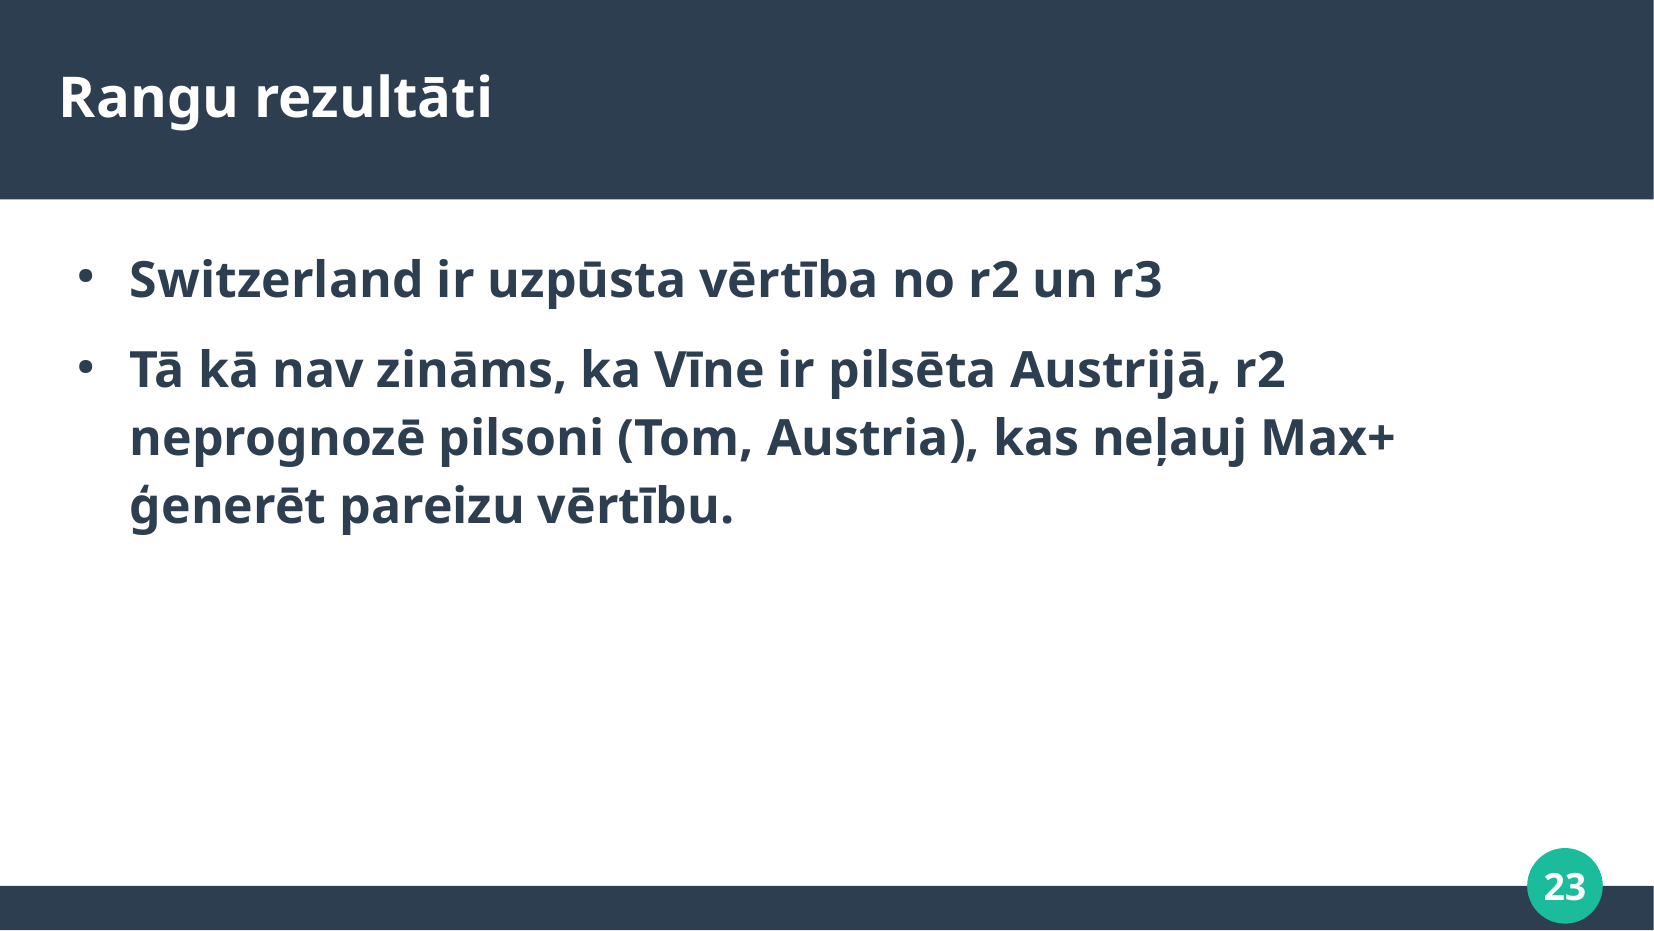

# Rangu rezultāti
Switzerland ir uzpūsta vērtība no r2 un r3
Tā kā nav zināms, ka Vīne ir pilsēta Austrijā, r2 neprognozē pilsoni (Tom, Austria), kas neļauj Max+ ģenerēt pareizu vērtību.